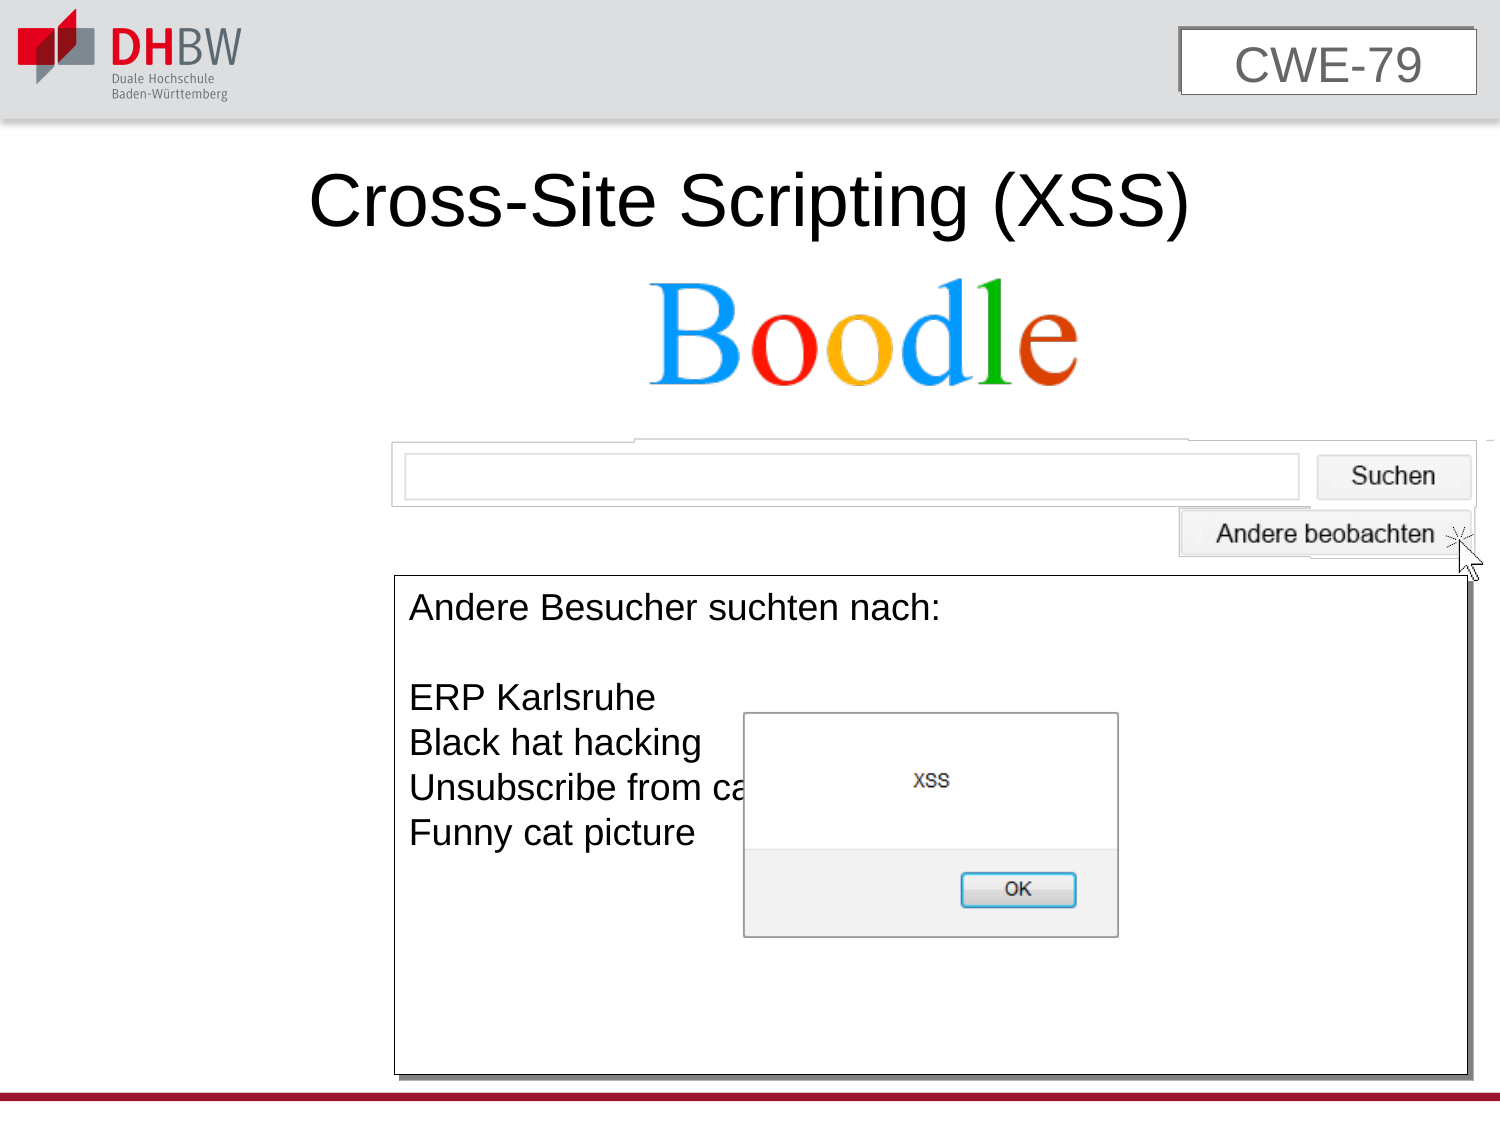

CWE-79
# Cross-Site Scripting (XSS)
Andere Besucher suchten nach:
ERP Karlsruhe
Black hat hacking
Unsubscribe from cat facts
Funny cat picture